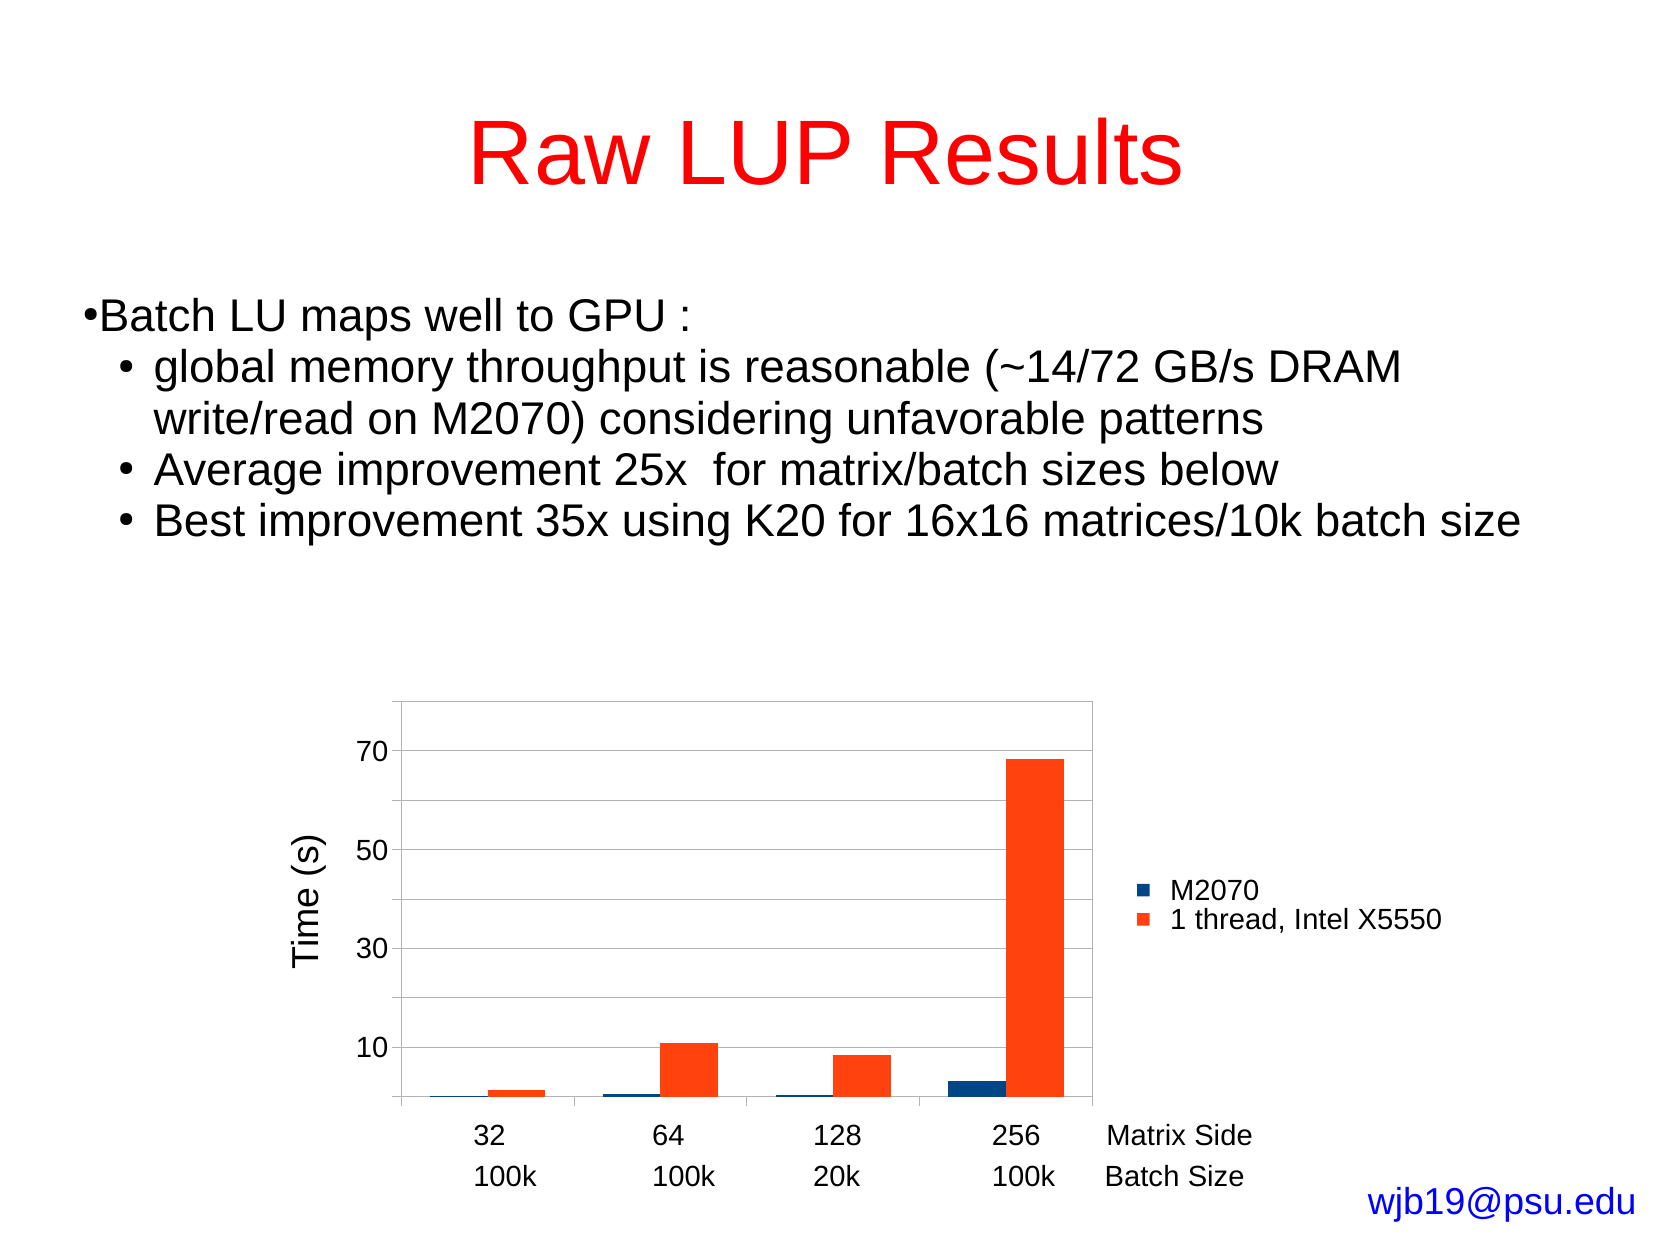

# Raw LUP Results
Batch LU maps well to GPU :
global memory throughput is reasonable (~14/72 GB/s DRAM write/read on M2070) considering unfavorable patterns
Average improvement 25x for matrix/batch sizes below
Best improvement 35x using K20 for 16x16 matrices/10k batch size
70
50
M2070
Time (s)
1 thread, Intel X5550
30
10
32
64
128
256 Matrix Side
100k
100k
20k
100k Batch Size
wjb19@psu.edu